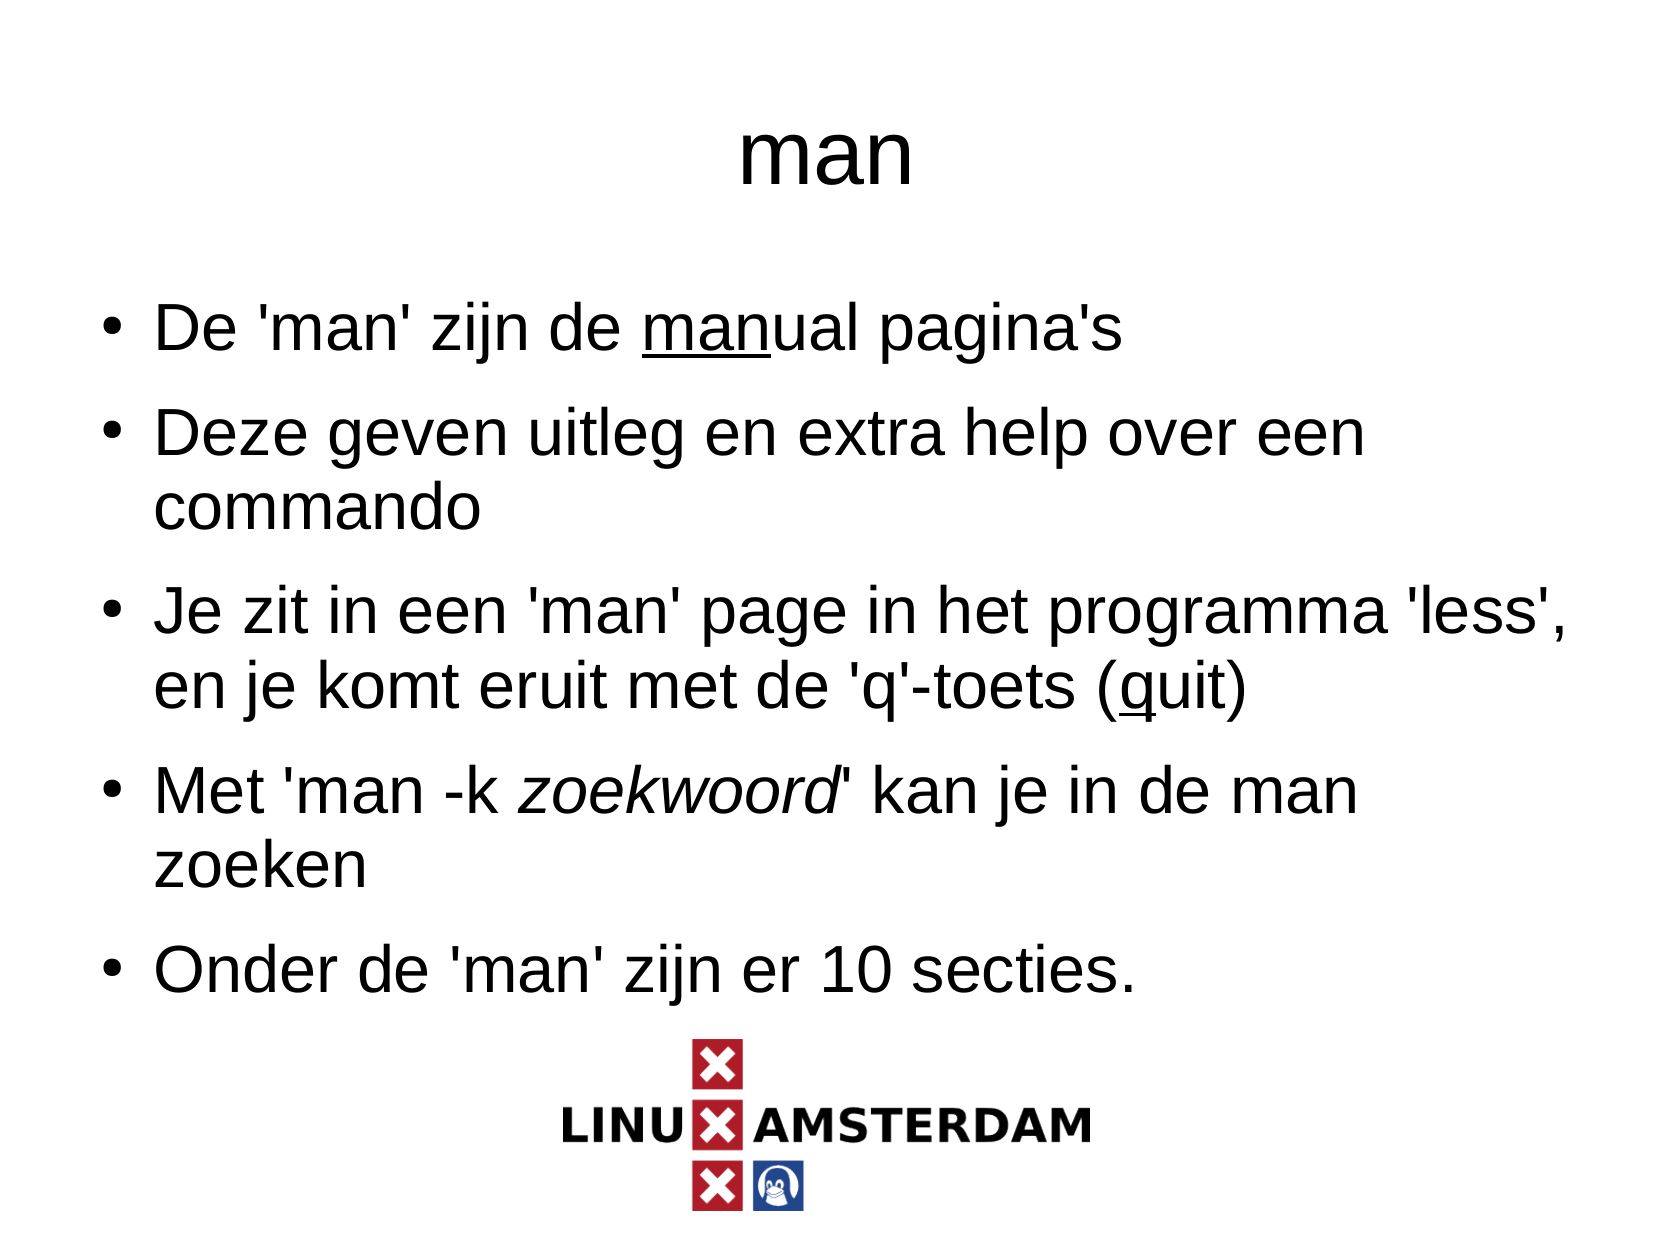

# man
De 'man' zijn de manual pagina's
Deze geven uitleg en extra help over een commando
Je zit in een 'man' page in het programma 'less', en je komt eruit met de 'q'-toets (quit)
Met 'man -k zoekwoord' kan je in de man zoeken
Onder de 'man' zijn er 10 secties.